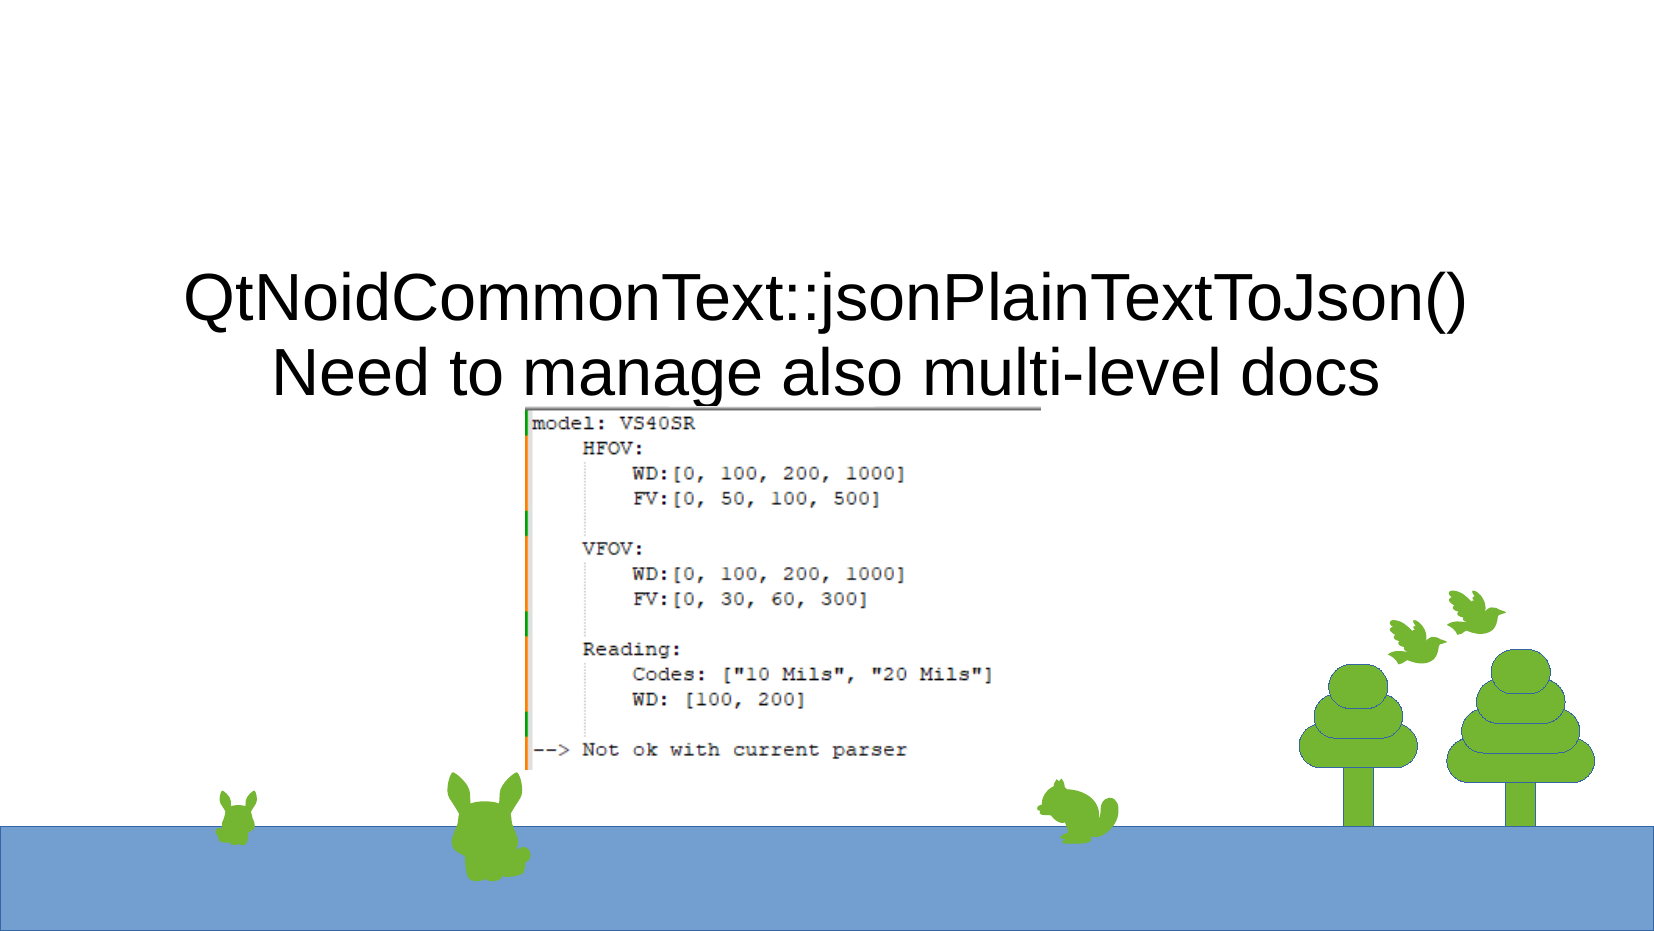

# QtNoidCommonText::jsonPlainTextToJson()
Need to manage also multi-level docs